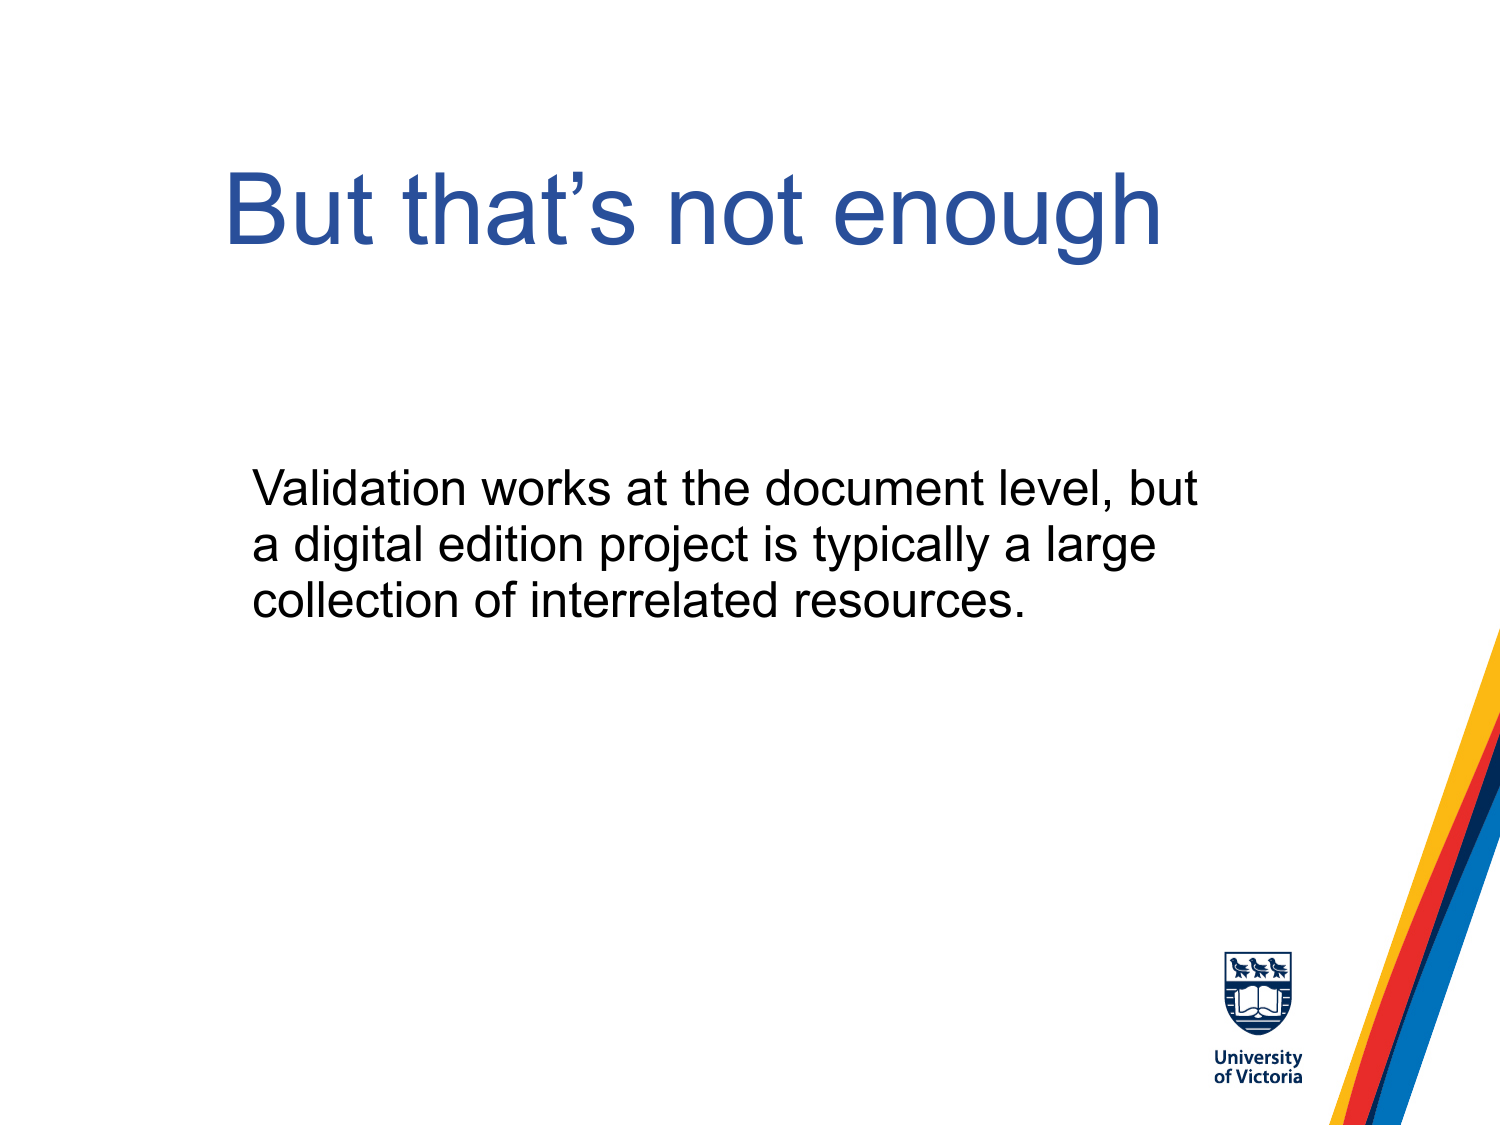

# But that’s not enough
Validation works at the document level, but a digital edition project is typically a large collection of interrelated resources.